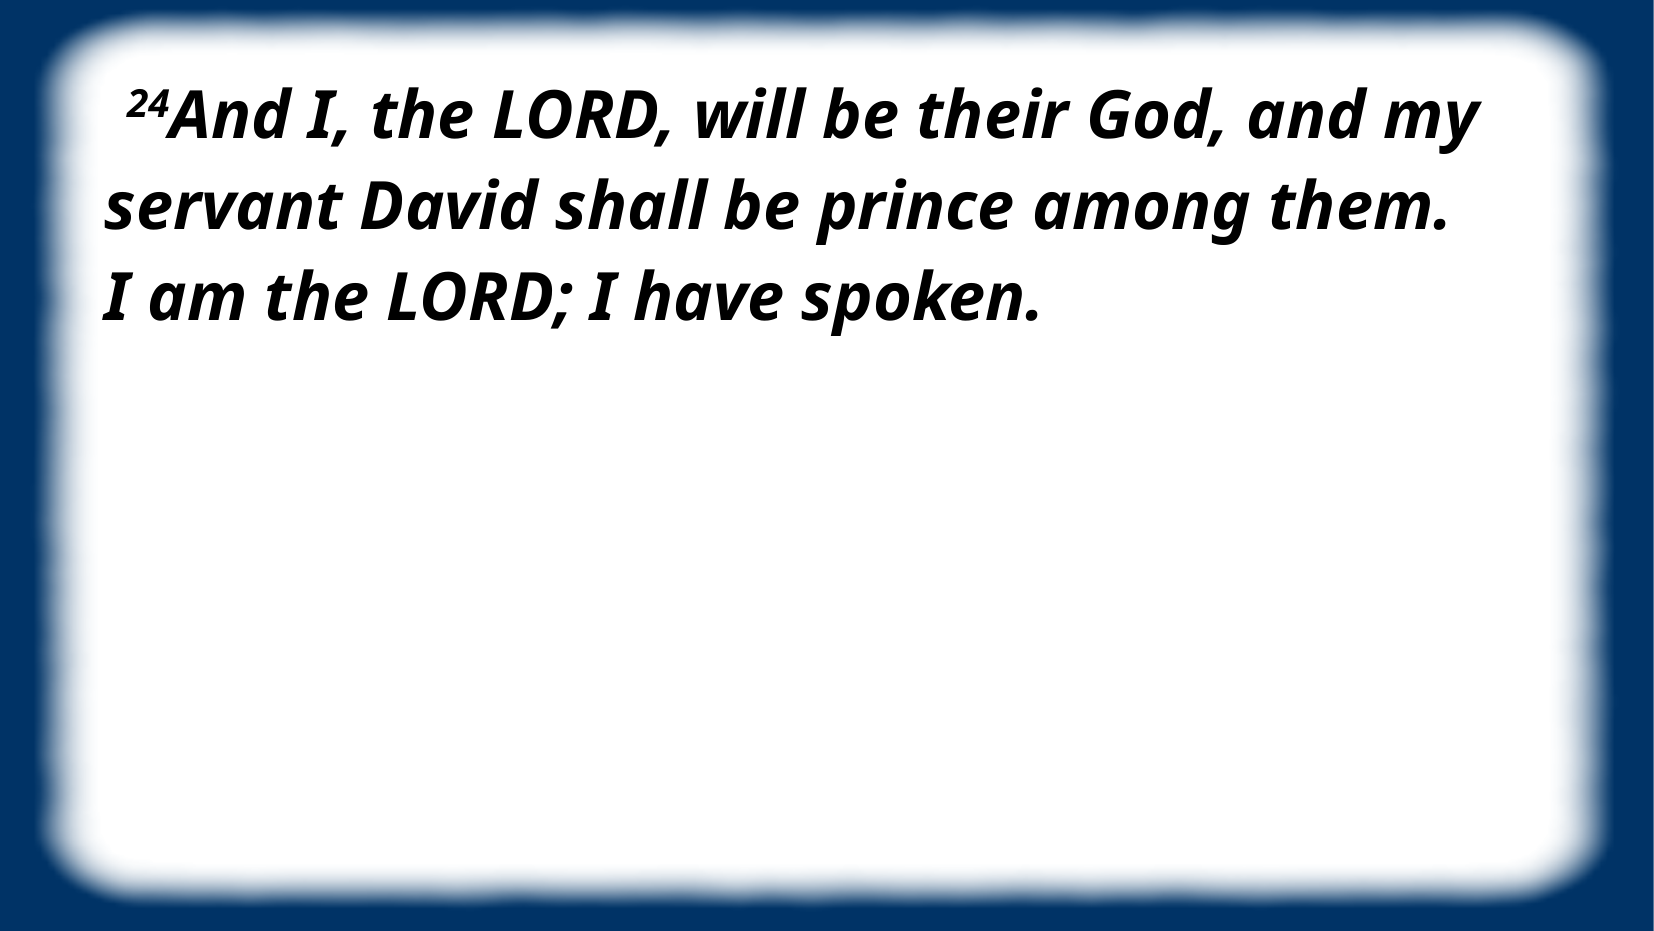

24And I, the LORD, will be their God, and my servant David shall be prince among them.
I am the LORD; I have spoken.